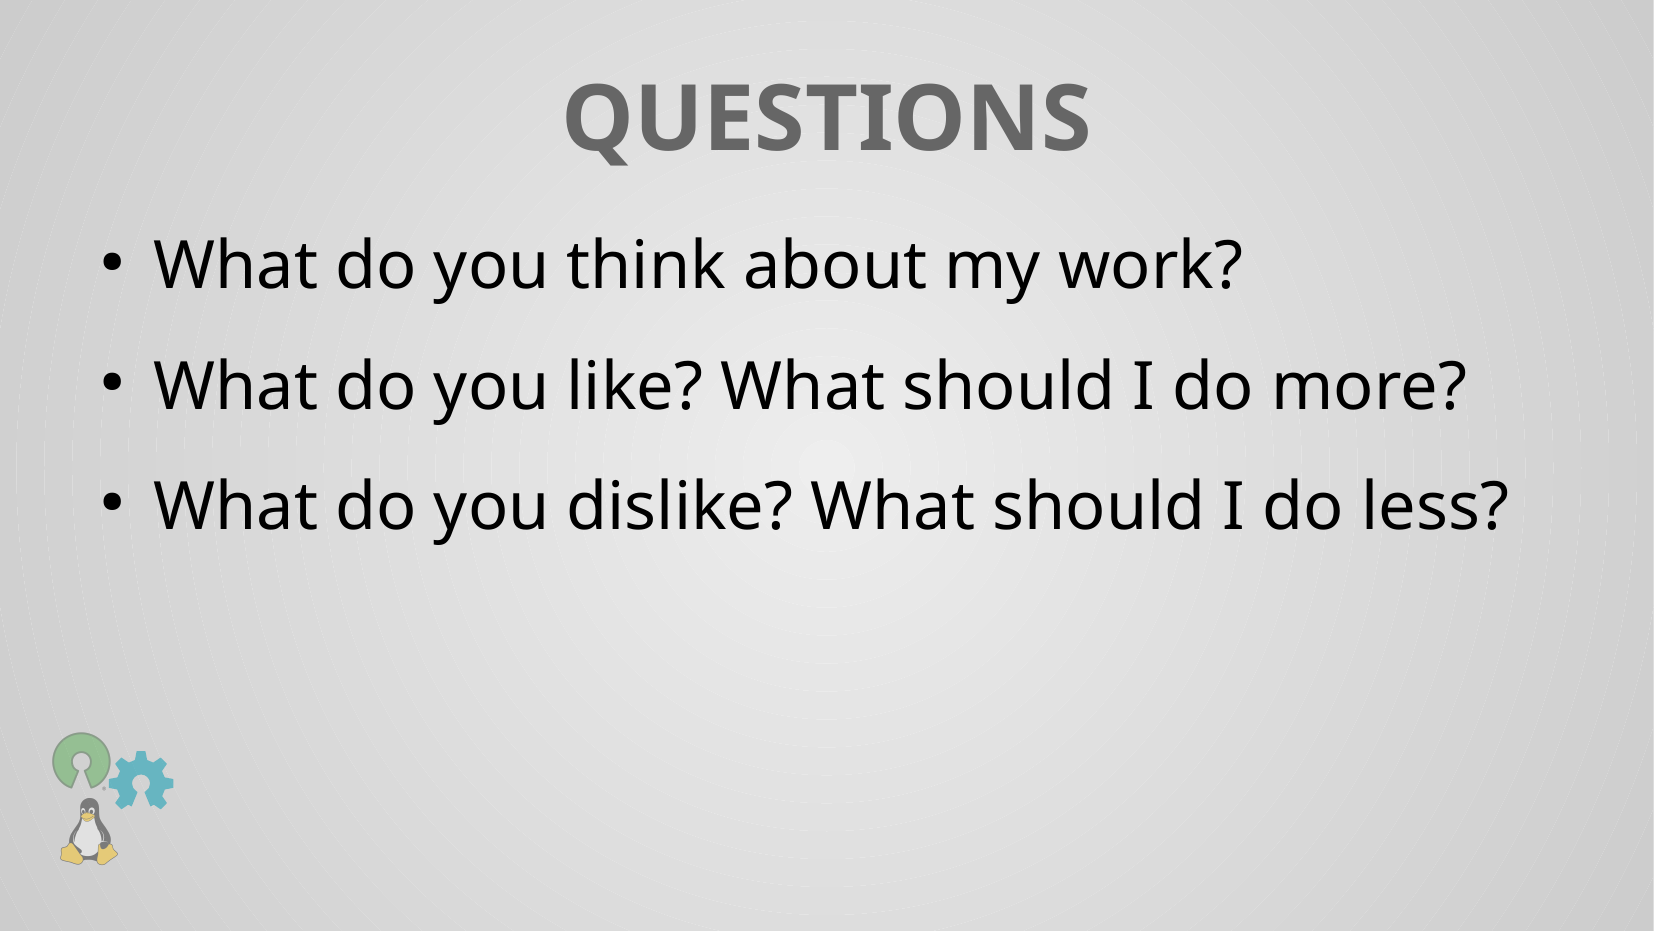

# Questions
What do you think about my work?
What do you like? What should I do more?
What do you dislike? What should I do less?